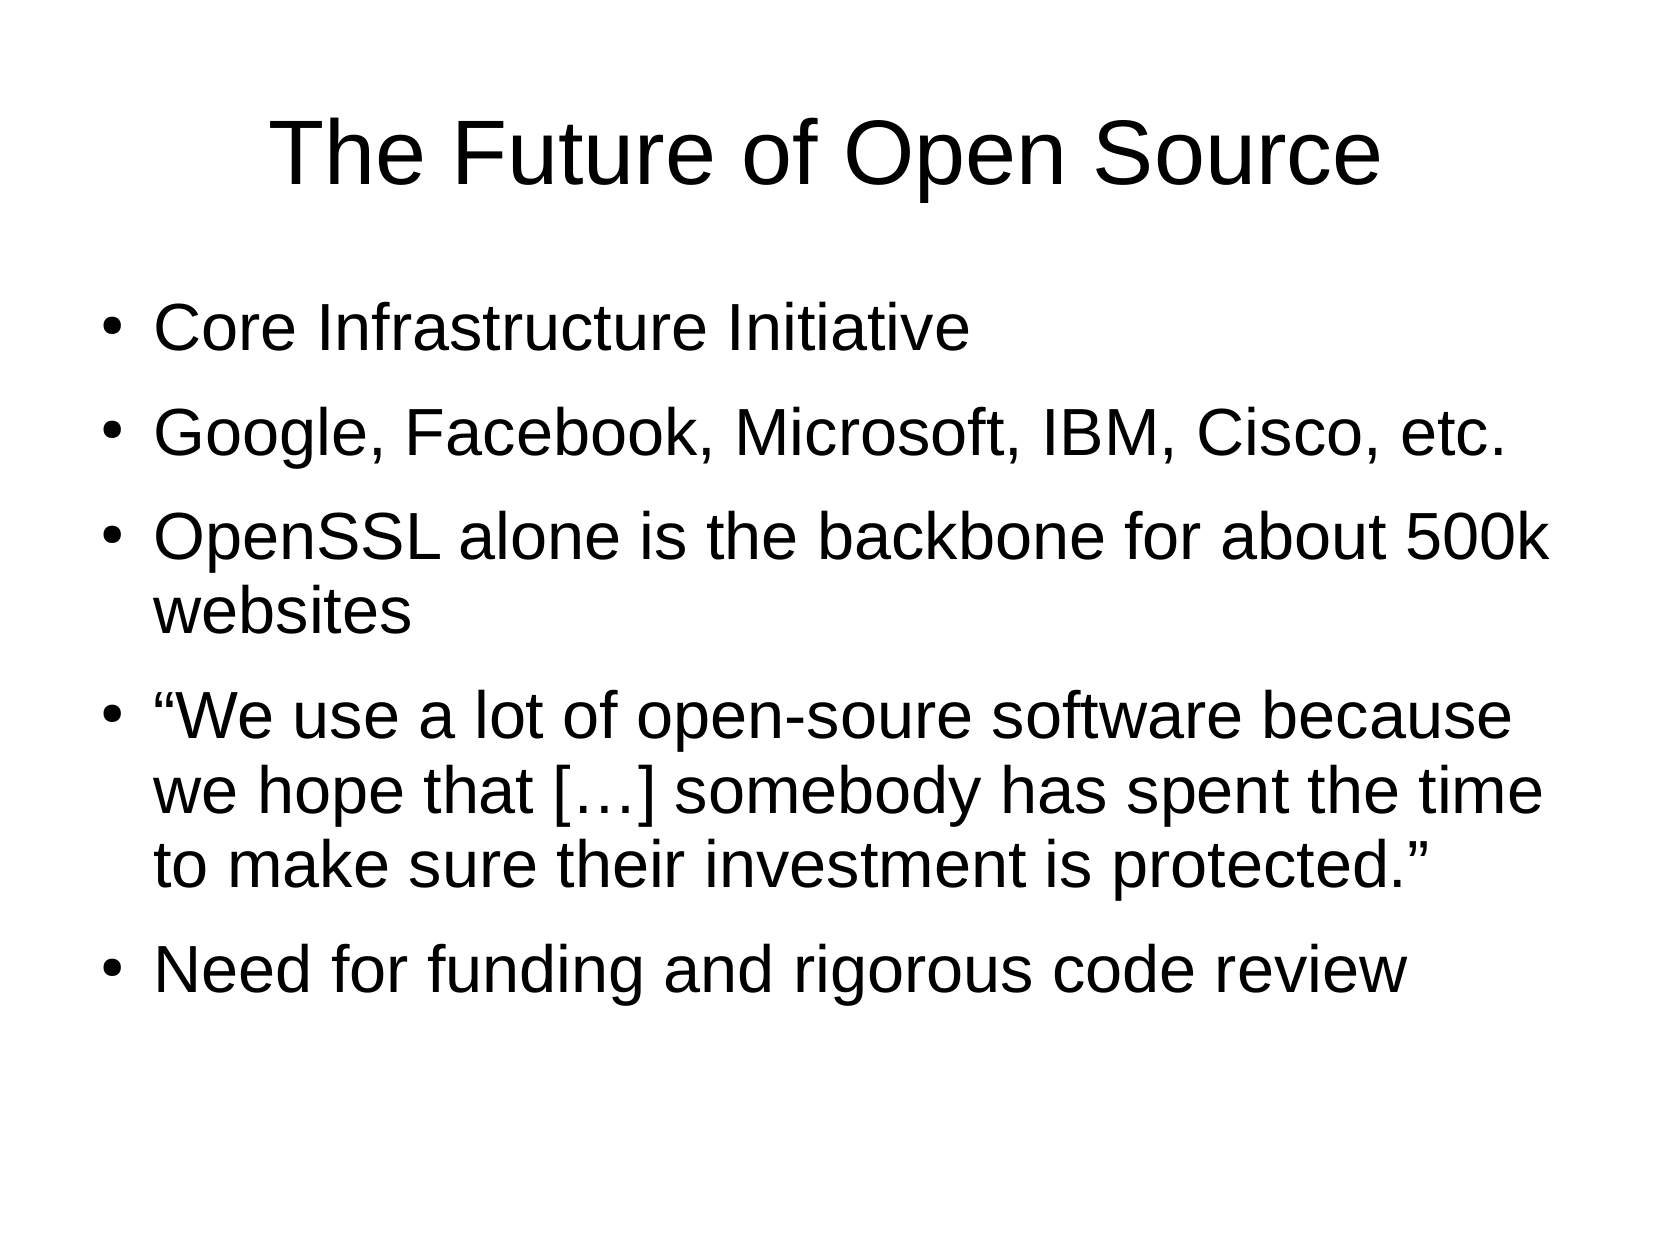

# The Future of Open Source
Core Infrastructure Initiative
Google, Facebook, Microsoft, IBM, Cisco, etc.
OpenSSL alone is the backbone for about 500k websites
“We use a lot of open-soure software because we hope that […] somebody has spent the time to make sure their investment is protected.”
Need for funding and rigorous code review